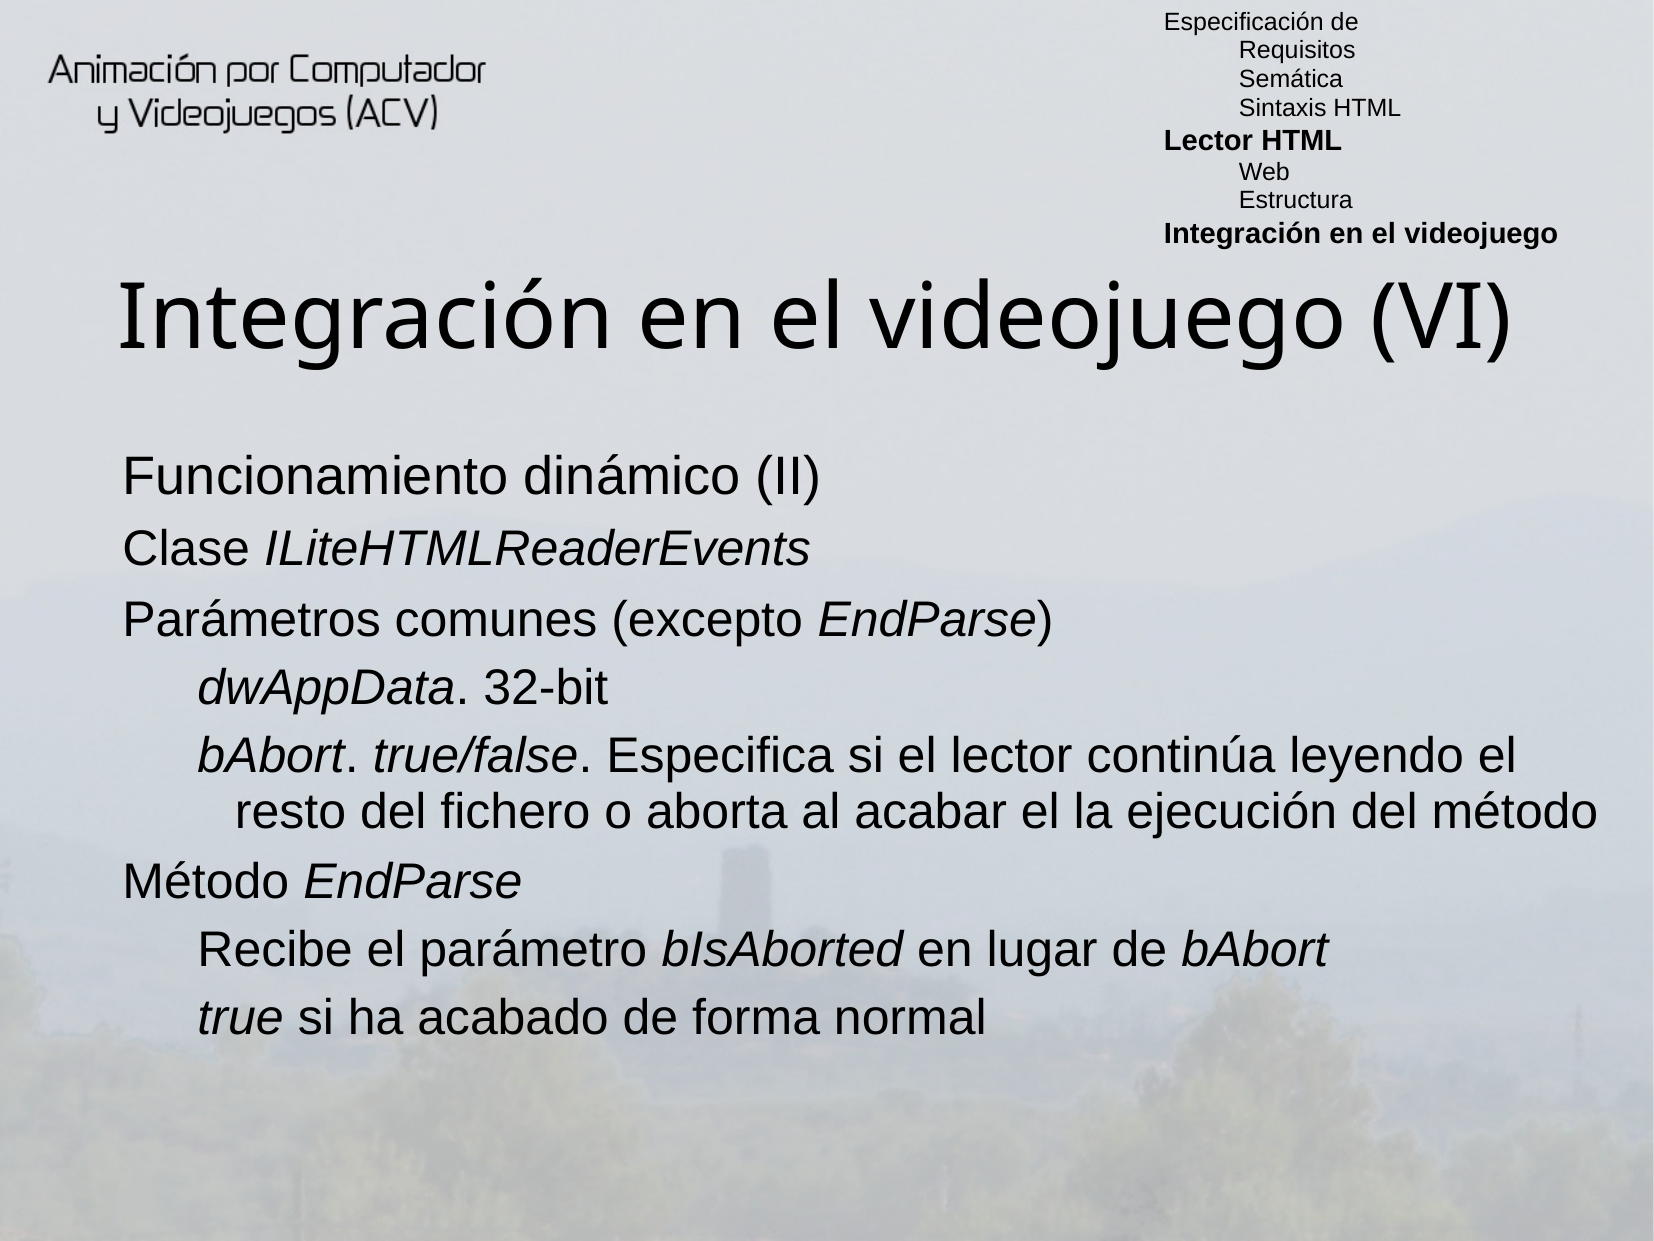

Especificación de
Requisitos
Semática
Sintaxis HTML
Lector HTML
Web
Estructura
Integración en el videojuego
Integración en el videojuego (VI)
# Funcionamiento dinámico (II)
Clase ILiteHTMLReaderEvents
Parámetros comunes (excepto EndParse)
dwAppData. 32-bit
bAbort. true/false. Especifica si el lector continúa leyendo el resto del fichero o aborta al acabar el la ejecución del método
Método EndParse
Recibe el parámetro bIsAborted en lugar de bAbort
true si ha acabado de forma normal